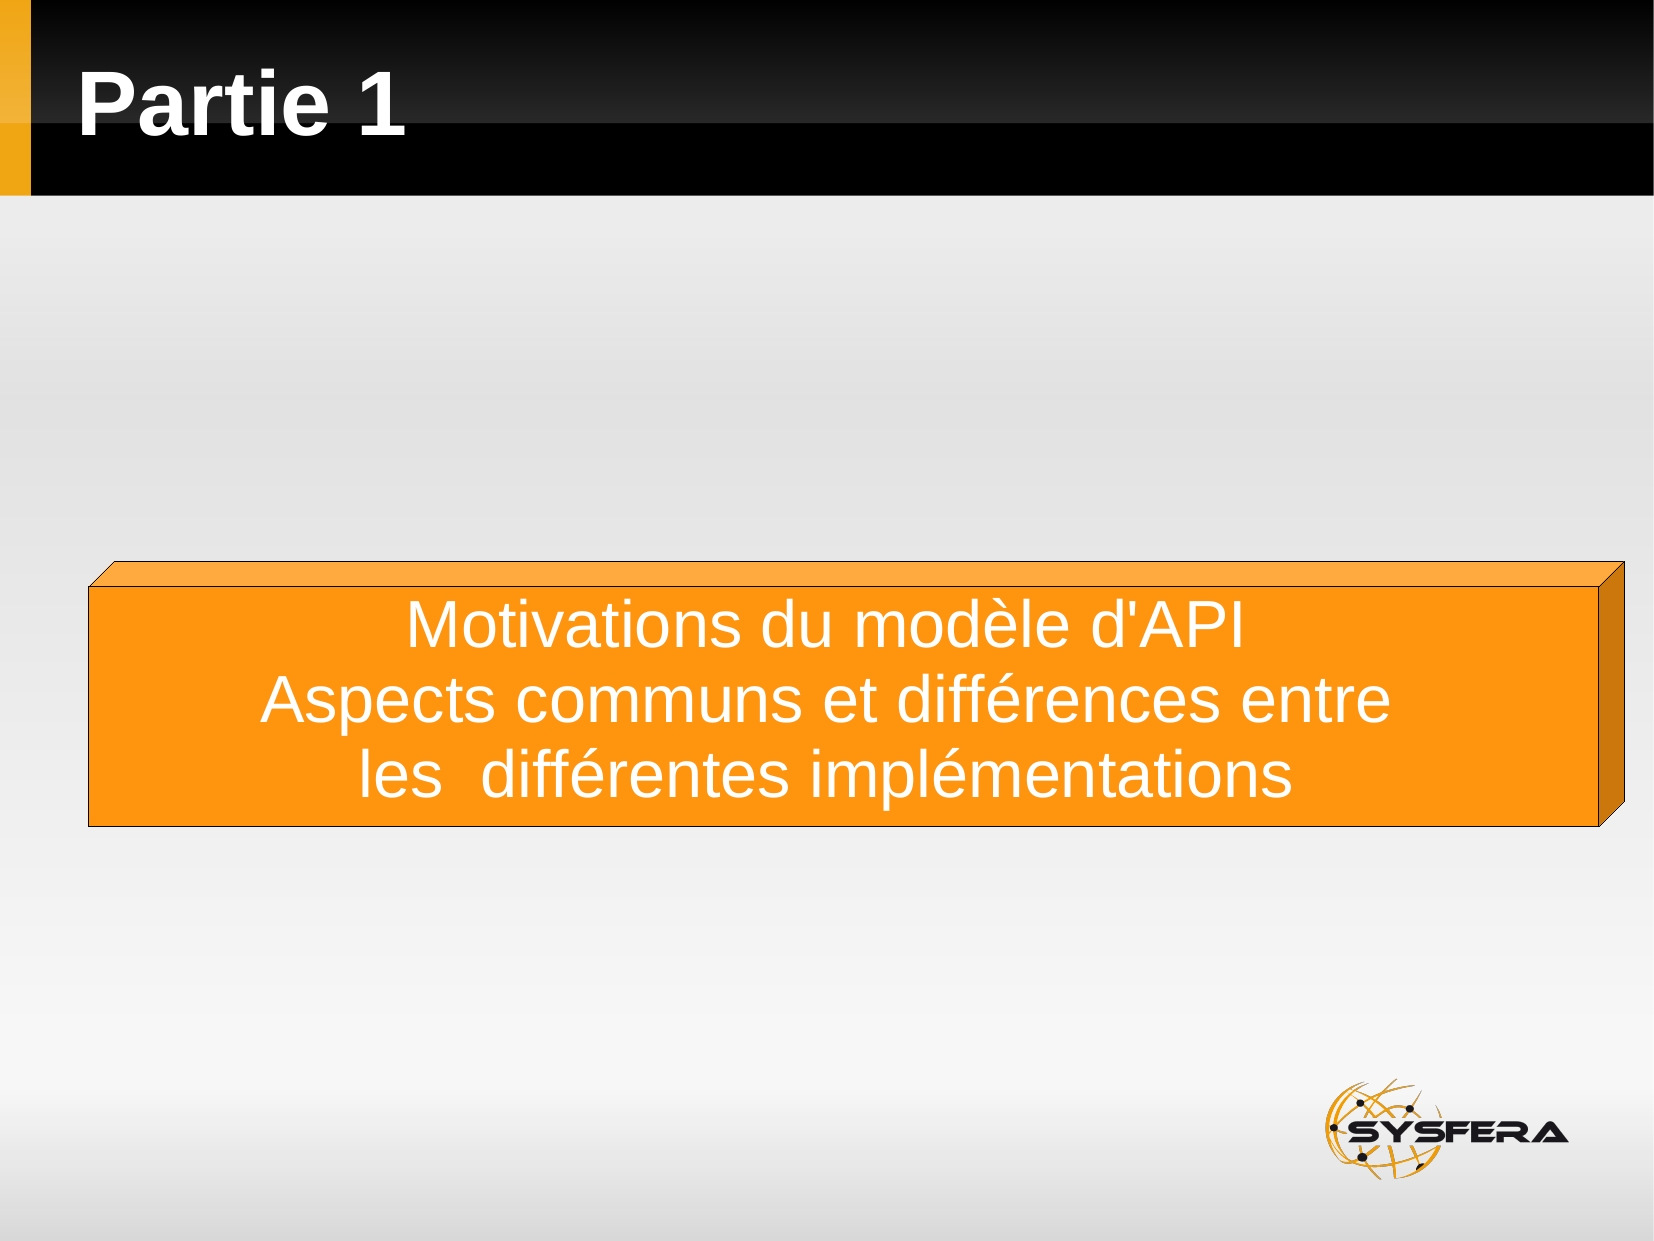

# Partie 1
Motivations du modèle d'API
Aspects communs et différences entre
les différentes implémentations